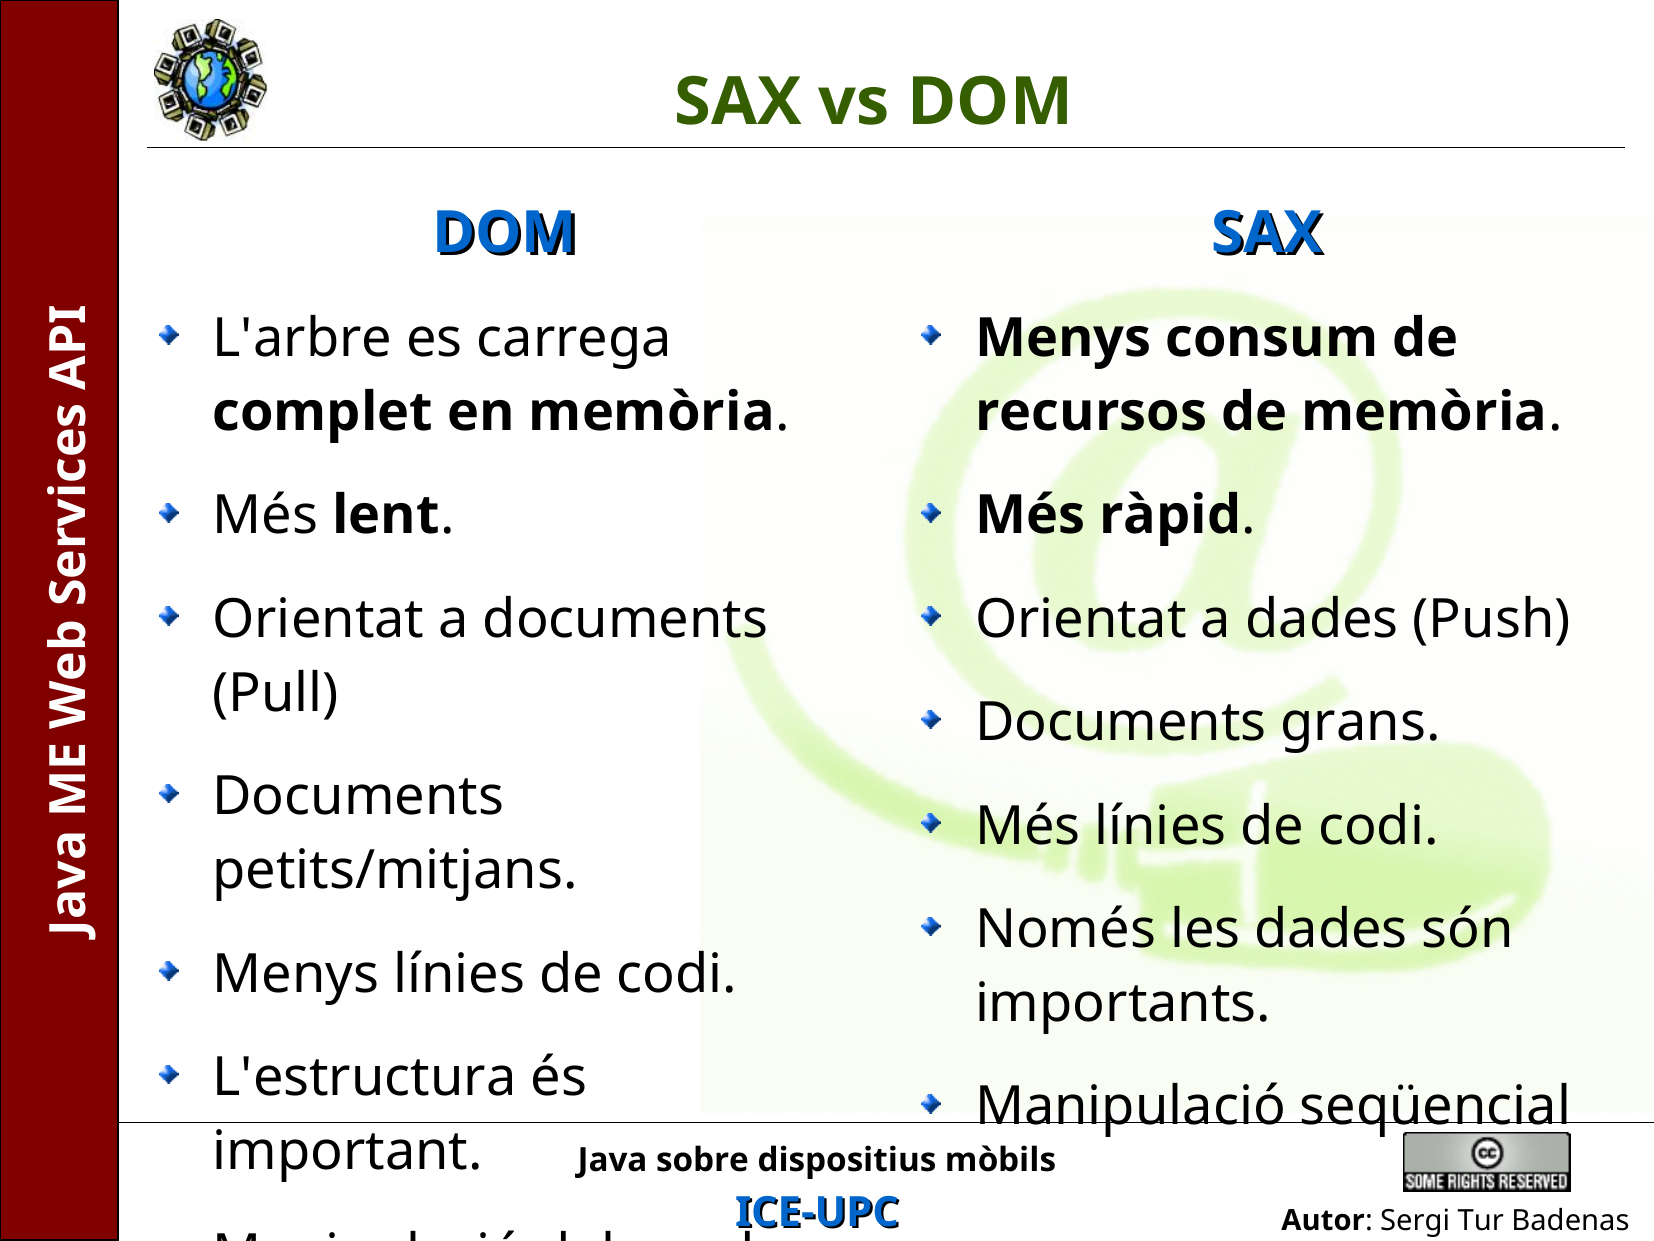

# SAX vs DOM
DOM
L'arbre es carrega complet en memòria.
Més lent.
Orientat a documents (Pull)
Documents petits/mitjans.
Menys línies de codi.
L'estructura és important.
Manipulació dels nodes segons el context.
SAX
Menys consum de recursos de memòria.
Més ràpid.
Orientat a dades (Push)
Documents grans.
Més línies de codi.
Només les dades són importants.
Manipulació seqüencial